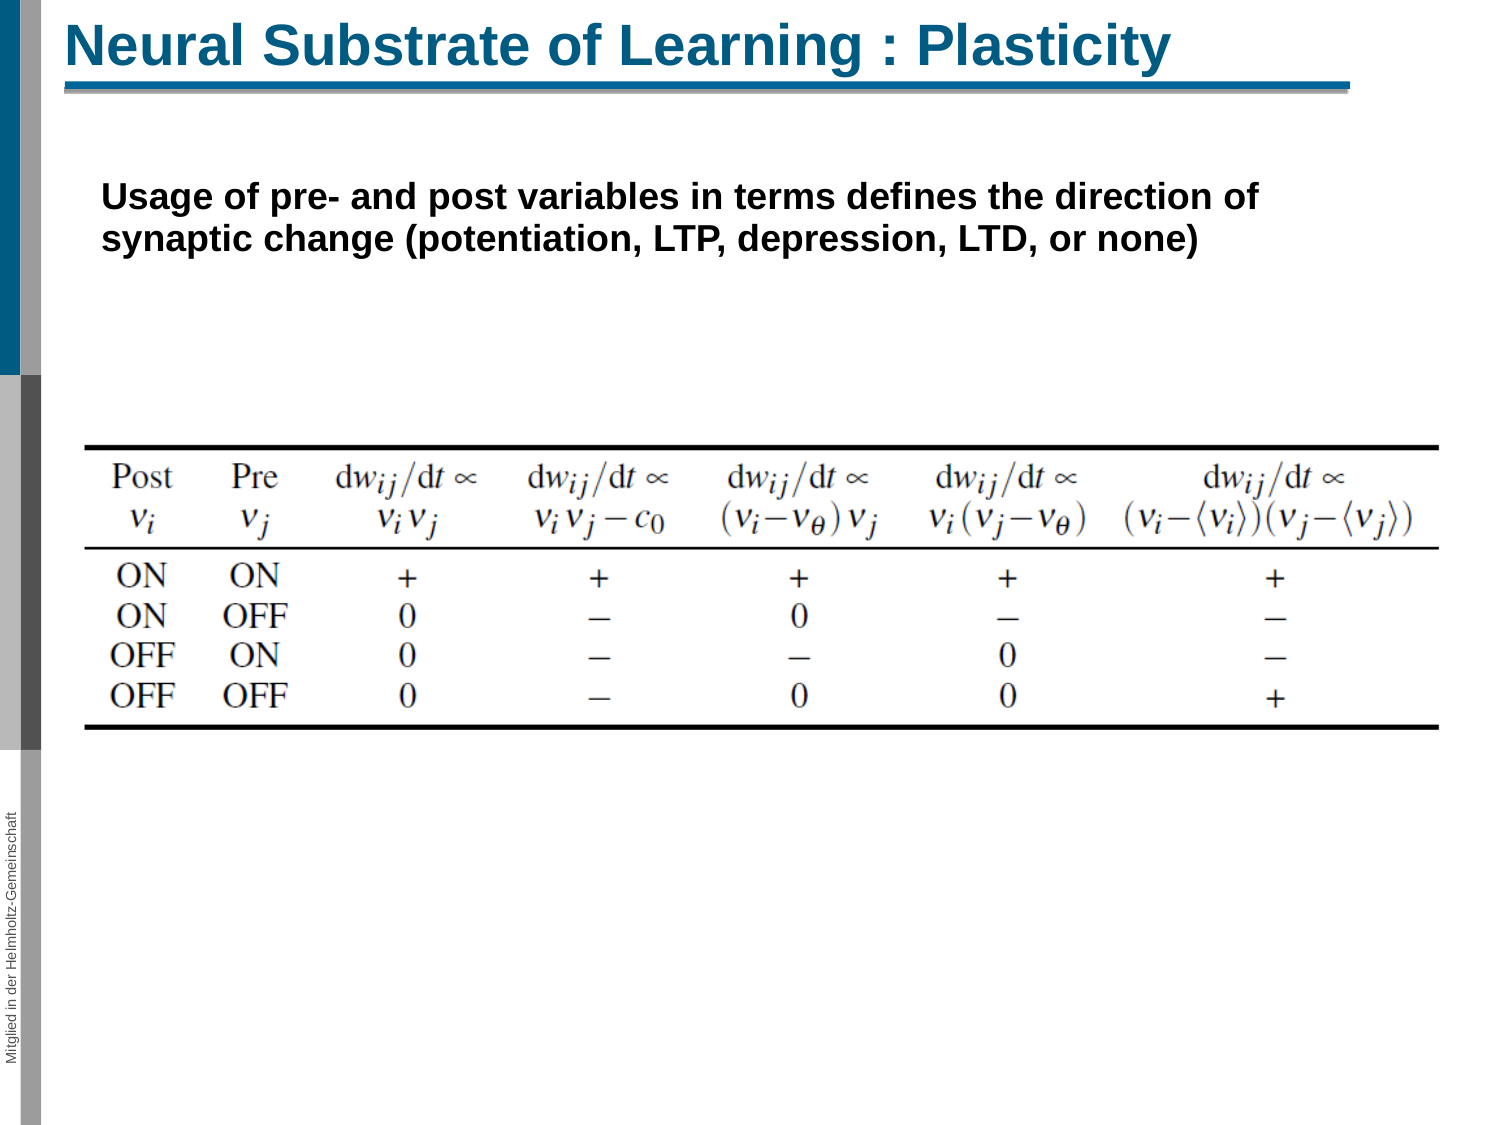

Neural Substrate of Learning : Plasticity
Usage of pre- and post variables in terms defines the direction of synaptic change (potentiation, LTP, depression, LTD, or none)